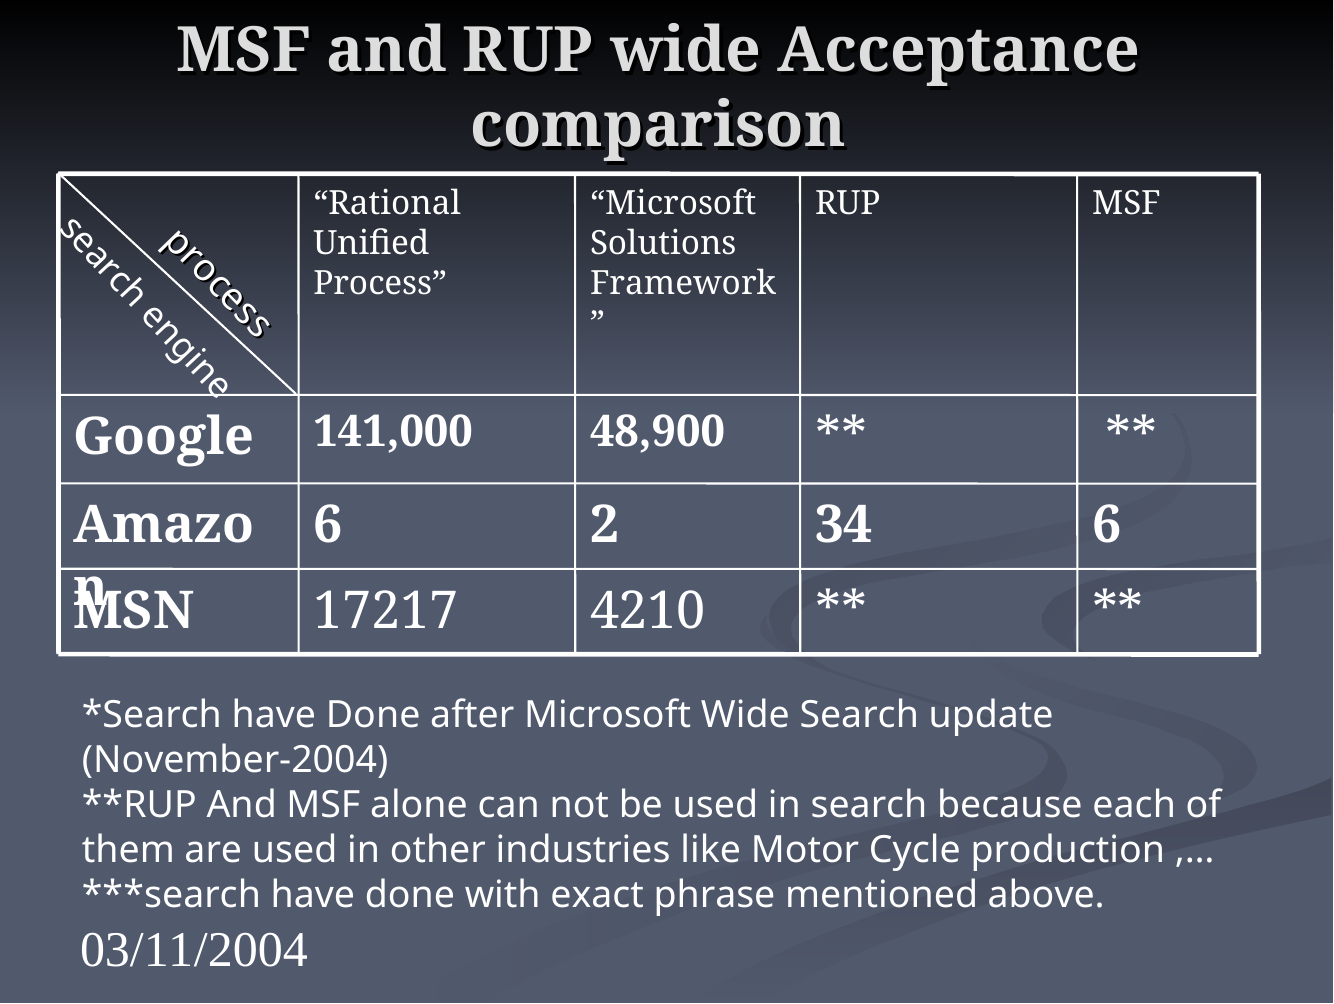

# MSF and RUP wide Acceptance comparison
“Rational Unified Process”
“Microsoft Solutions Framework”
RUP
MSF
Google
141,000
48,900
**
 **
Amazon
6
2
34
6
MSN
17217
4210
**
**
process
search engine
*Search have Done after Microsoft Wide Search update (November-2004)
**RUP And MSF alone can not be used in search because each of them are used in other industries like Motor Cycle production ,…
***search have done with exact phrase mentioned above.
03/11/2004